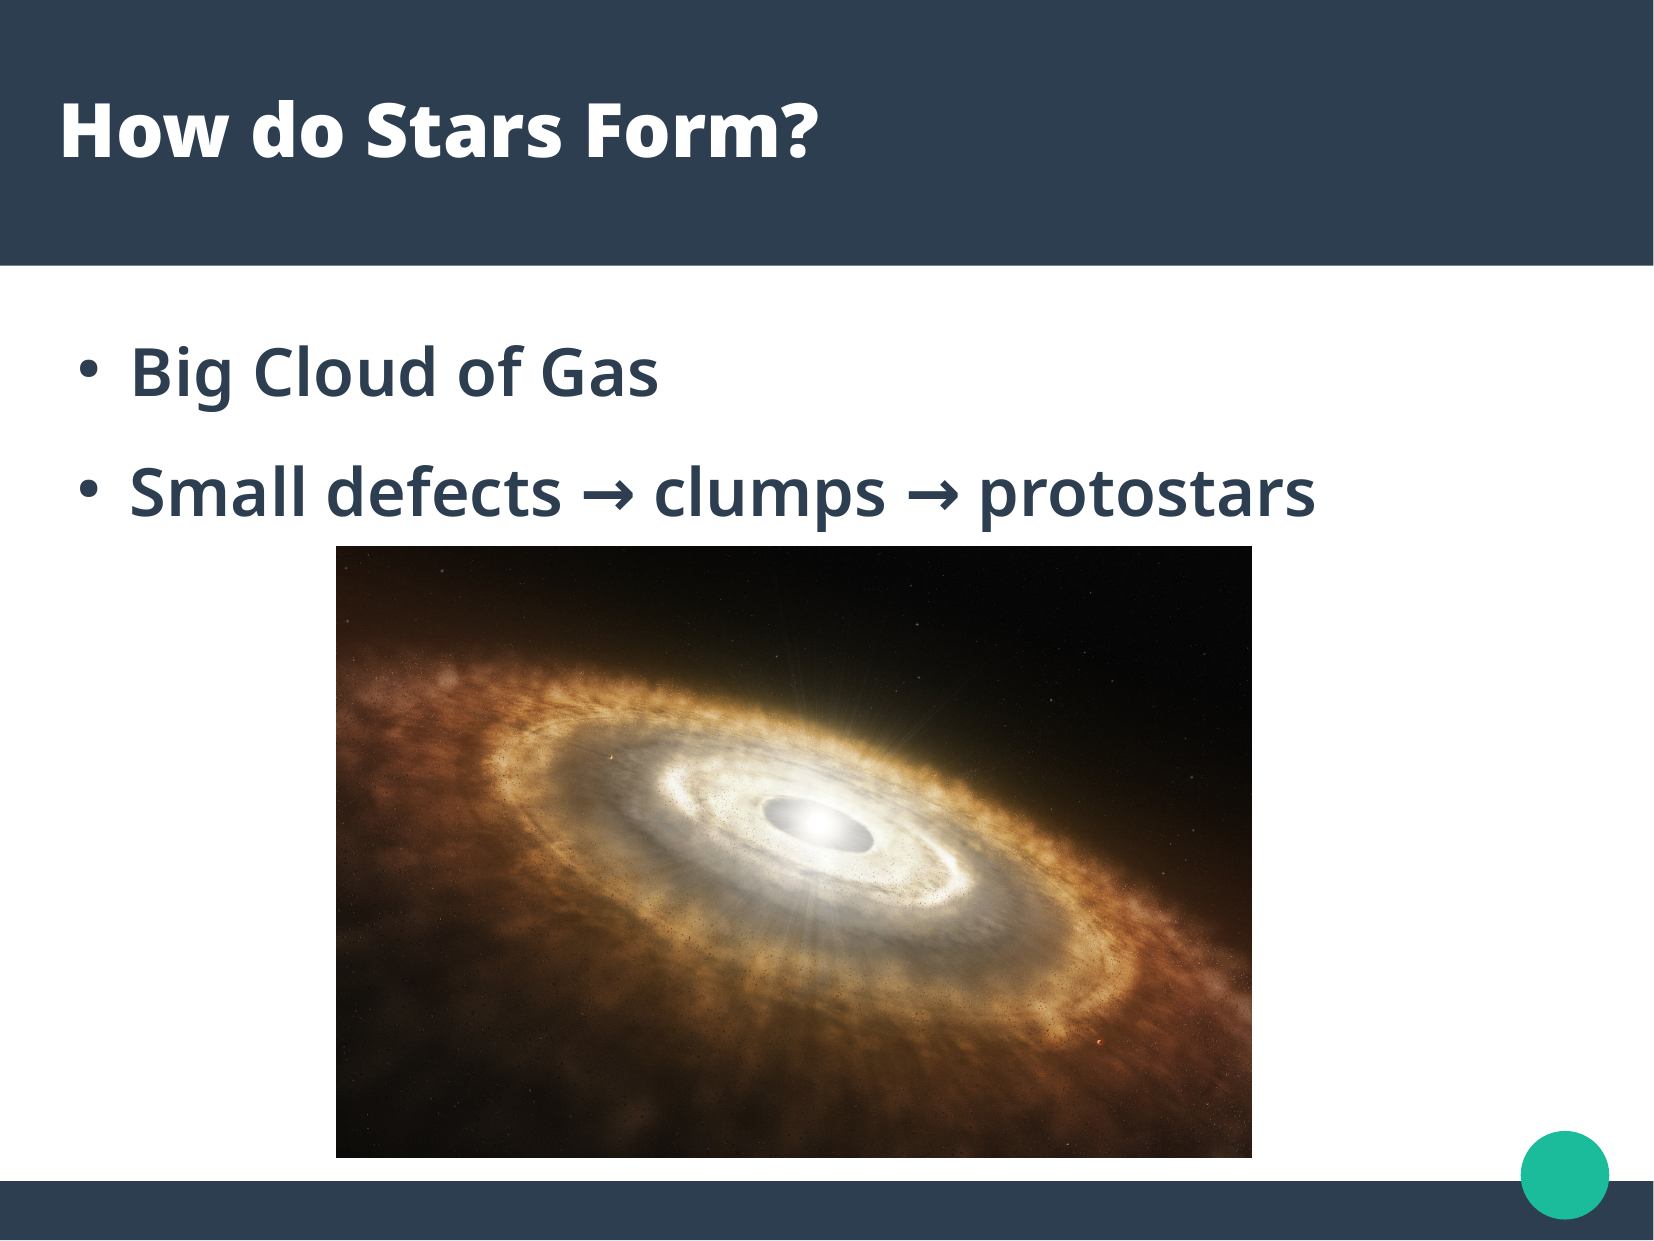

# How do Stars Form?
Big Cloud of Gas
Small defects → clumps → protostars